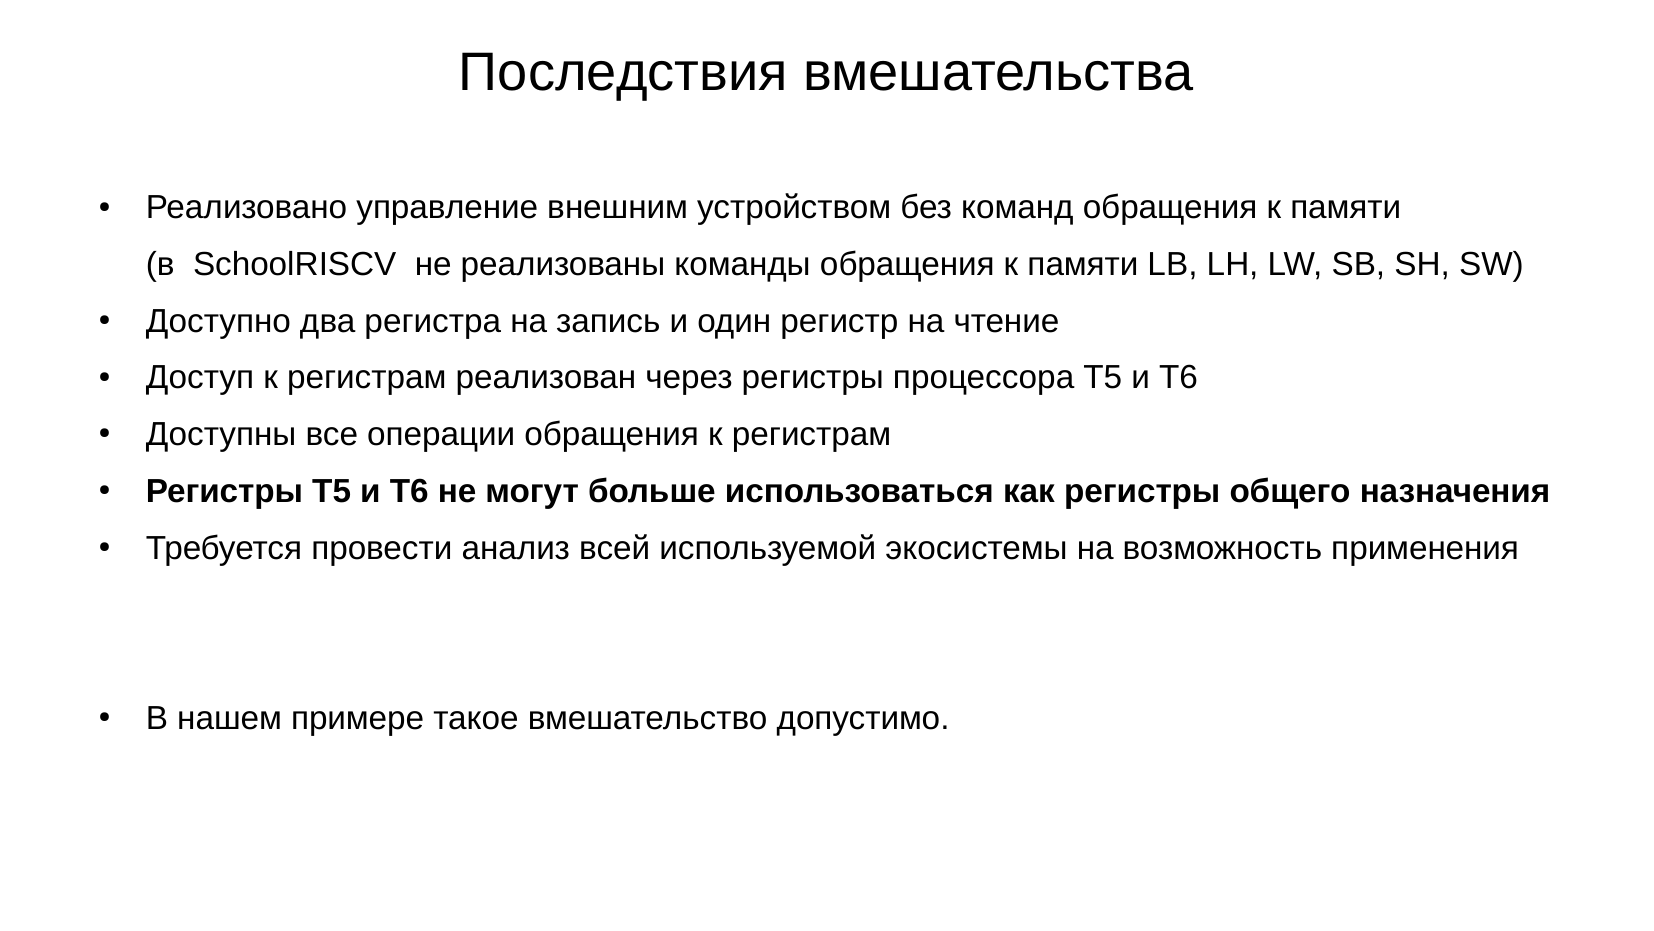

# Последствия вмешательства
Реализовано управление внешним устройством без команд обращения к памяти
(в SchoolRISCV не реализованы команды обращения к памяти LB, LH, LW, SB, SH, SW)
Доступно два регистра на запись и один регистр на чтение
Доступ к регистрам реализован через регистры процессора T5 и T6
Доступны все операции обращения к регистрам
Регистры T5 и T6 не могут больше использоваться как регистры общего назначения
Требуется провести анализ всей используемой экосистемы на возможность применения
В нашем примере такое вмешательство допустимо.